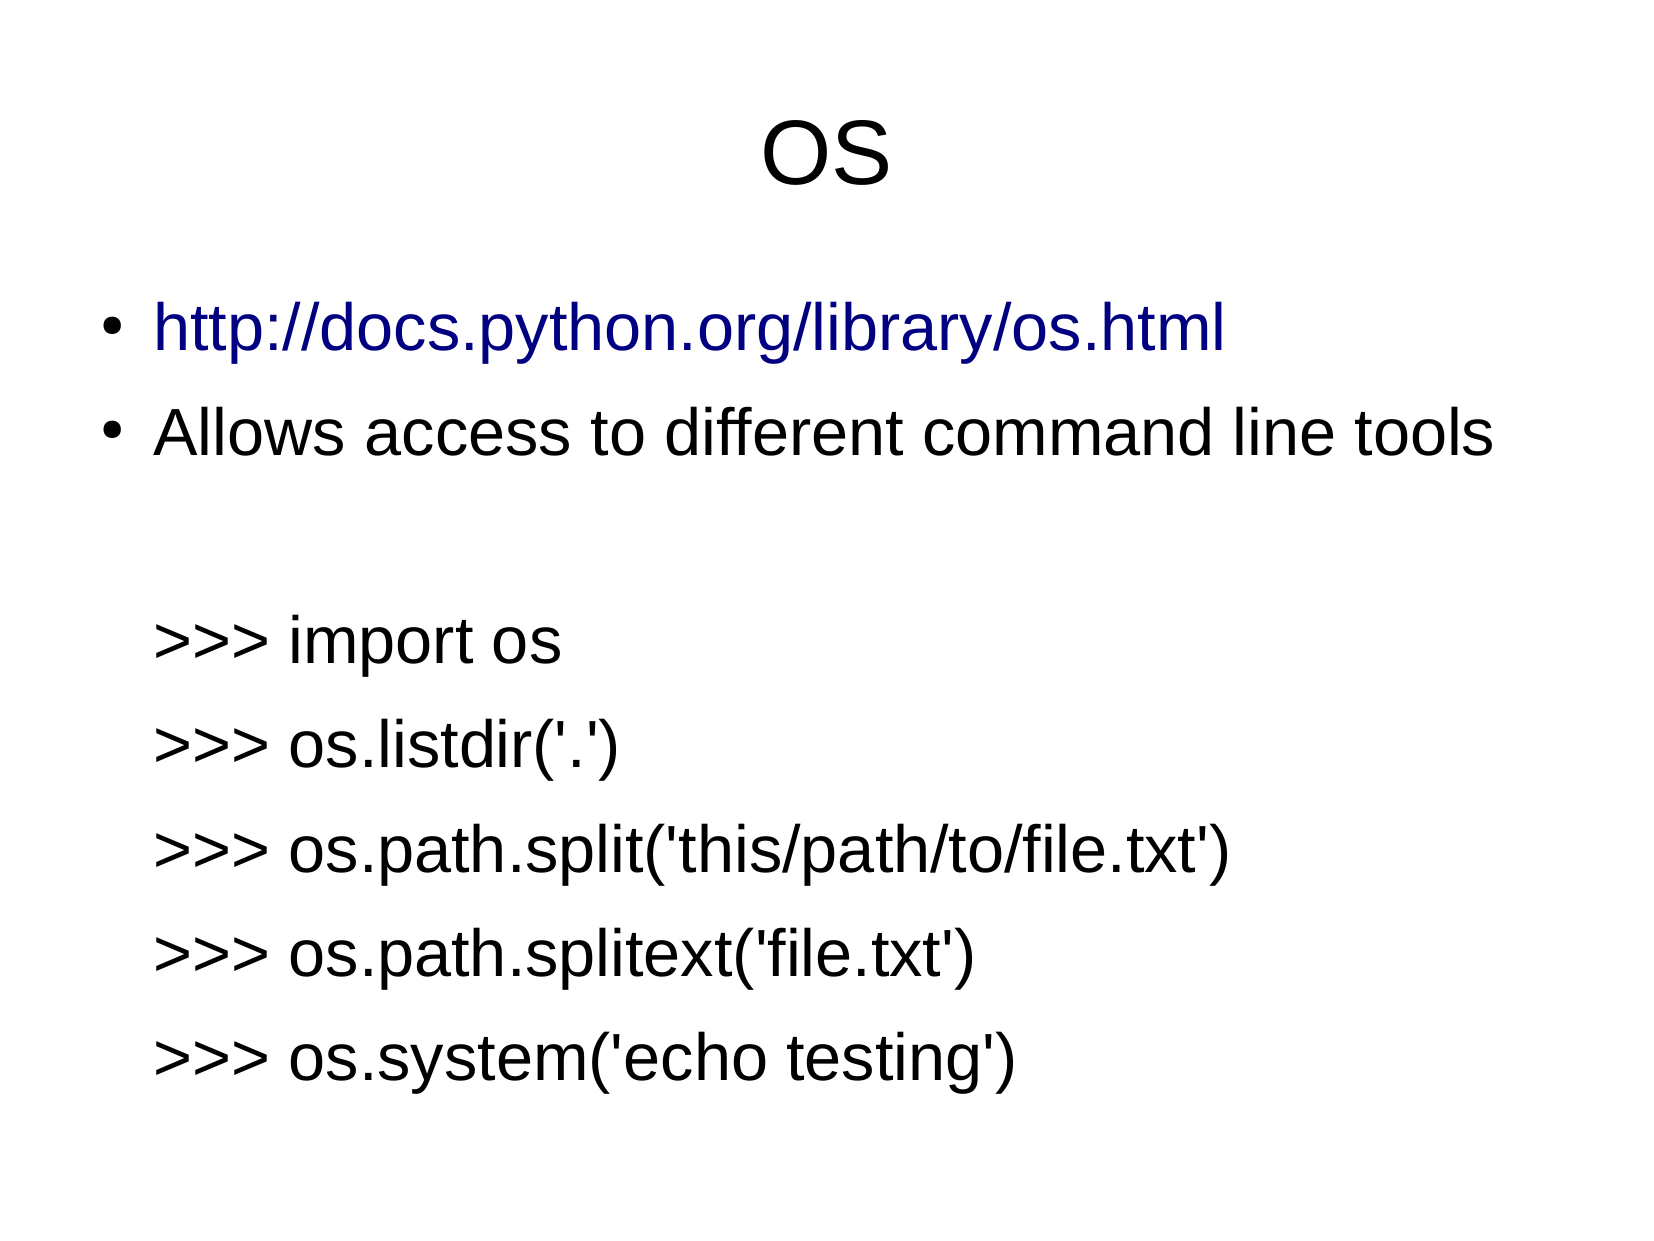

# OS
http://docs.python.org/library/os.html
Allows access to different command line tools
>>> import os
>>> os.listdir('.')
>>> os.path.split('this/path/to/file.txt')
>>> os.path.splitext('file.txt')
>>> os.system('echo testing')